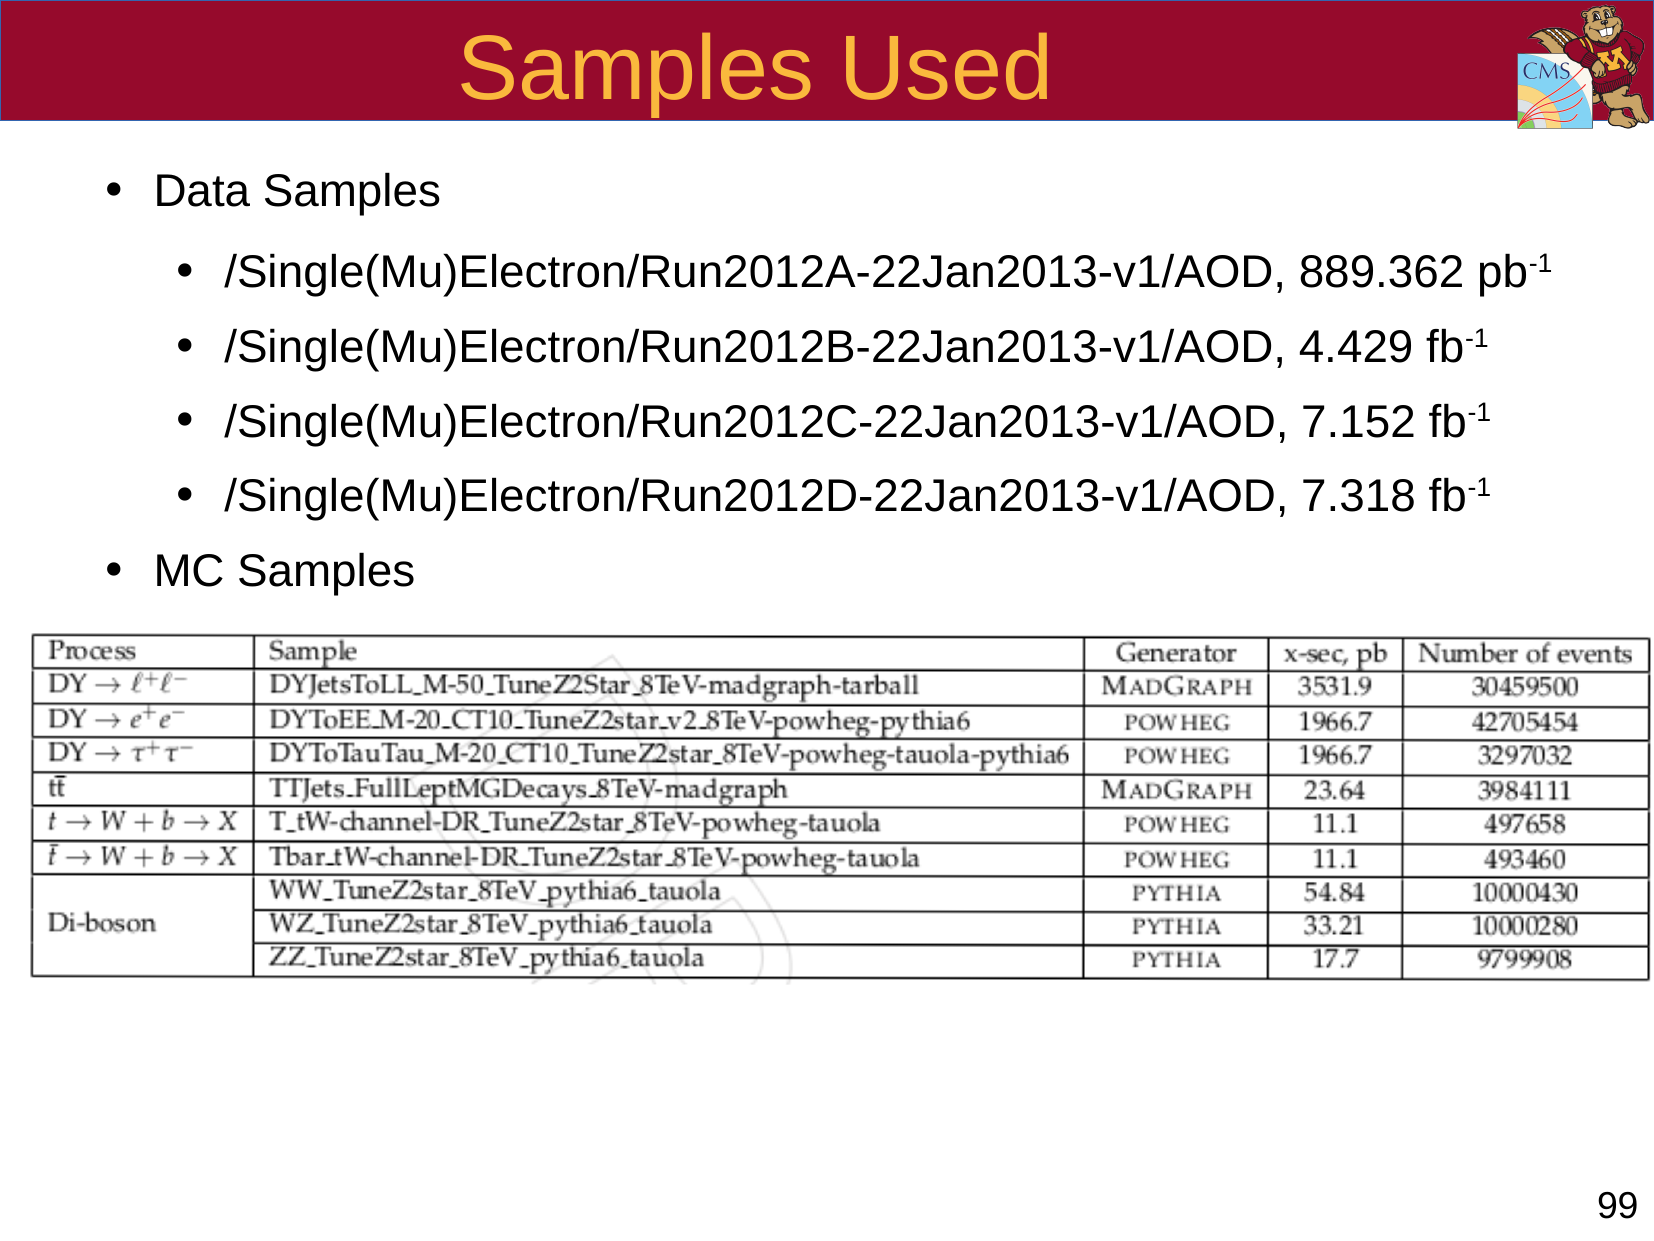

# Samples Used
Data Samples
/Single(Mu)Electron/Run2012A-22Jan2013-v1/AOD, 889.362 pb-1
/Single(Mu)Electron/Run2012B-22Jan2013-v1/AOD, 4.429 fb-1
/Single(Mu)Electron/Run2012C-22Jan2013-v1/AOD, 7.152 fb-1
/Single(Mu)Electron/Run2012D-22Jan2013-v1/AOD, 7.318 fb-1
MC Samples
99